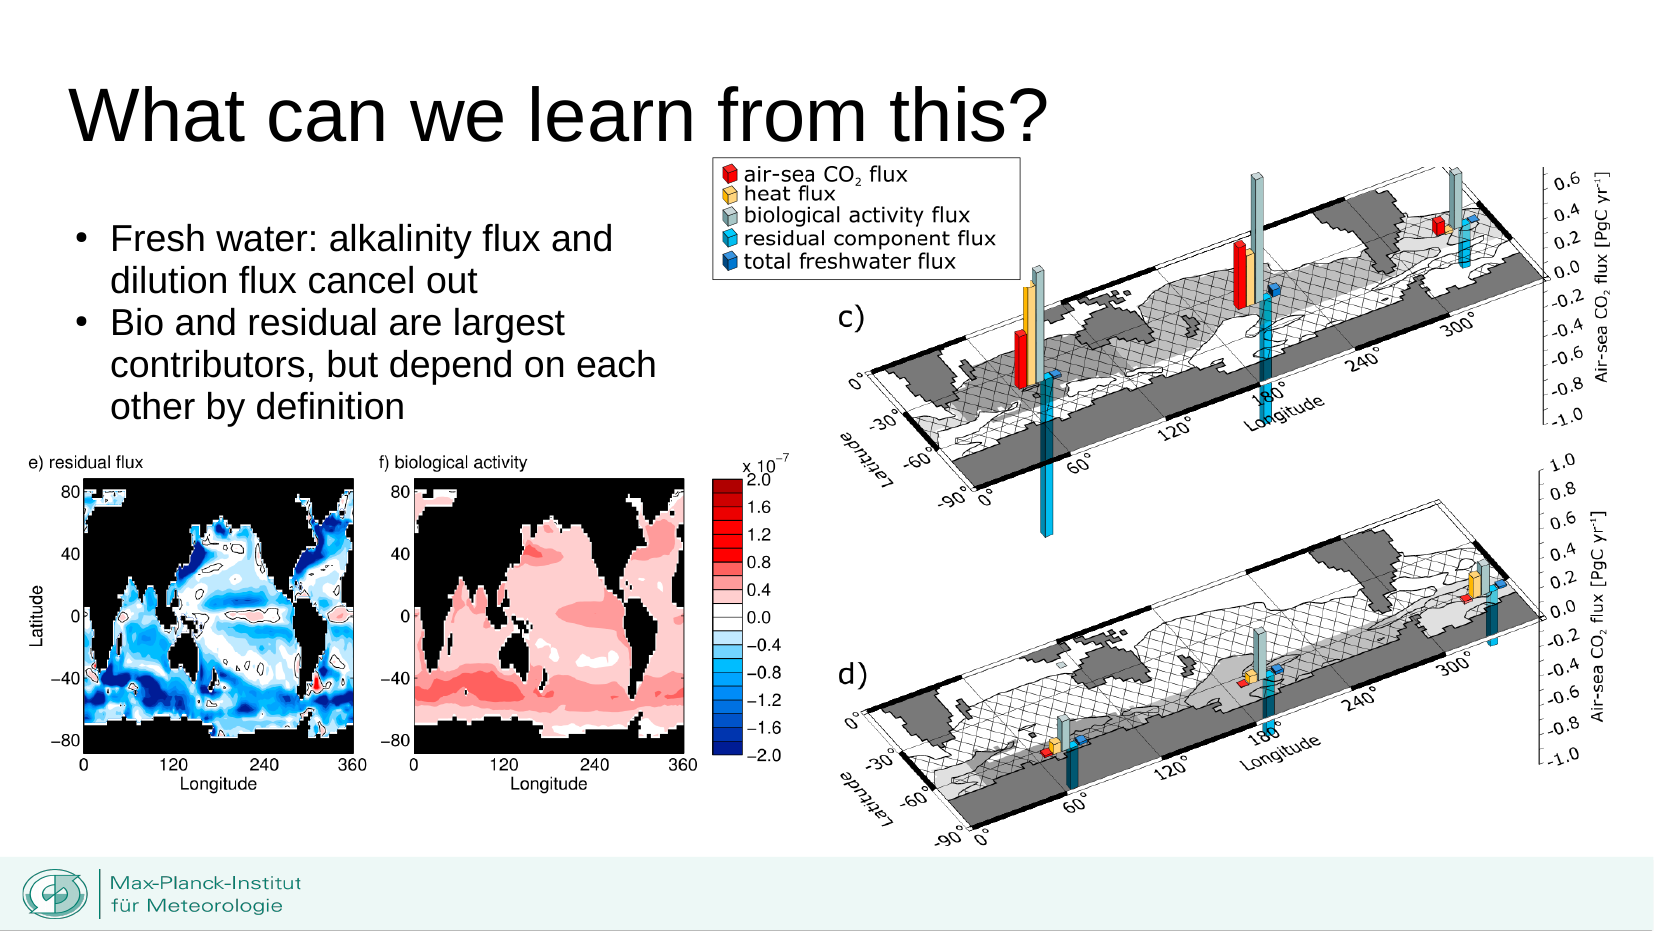

# What can we learn from this?
Fresh water: alkalinity flux and dilution flux cancel out
Bio and residual are largest contributors, but depend on each other by definition